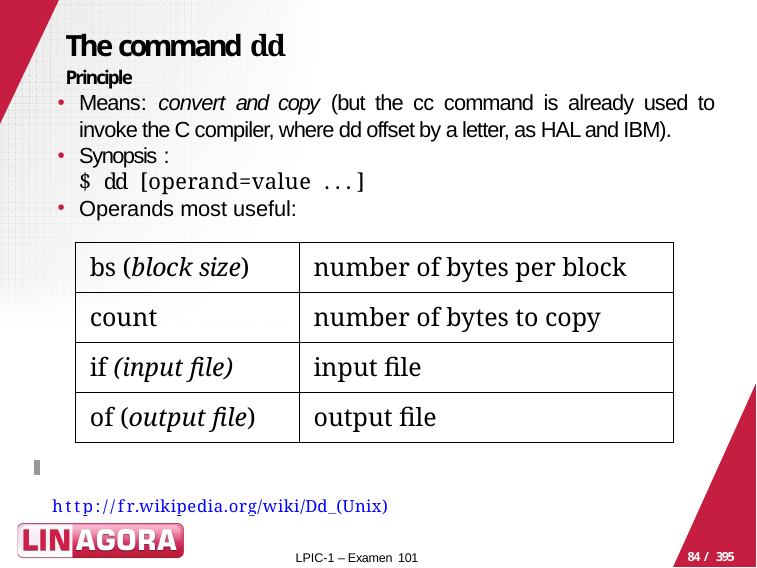

The command dd
Principle
Means: convert and copy (but the cc command is already used to invoke the C compiler, where dd offset by a letter, as HAL and IBM).
Synopsis :
$ dd [operand=value ...]
Operands most useful:
| bs (block size) | number of bytes per block |
| --- | --- |
| count | number of bytes to copy |
| if (input file) | input file |
| of (output file) | output file |
http://fr.wikipedia.org/wiki/Dd_(Unix)
LPIC-1 – Examen 101